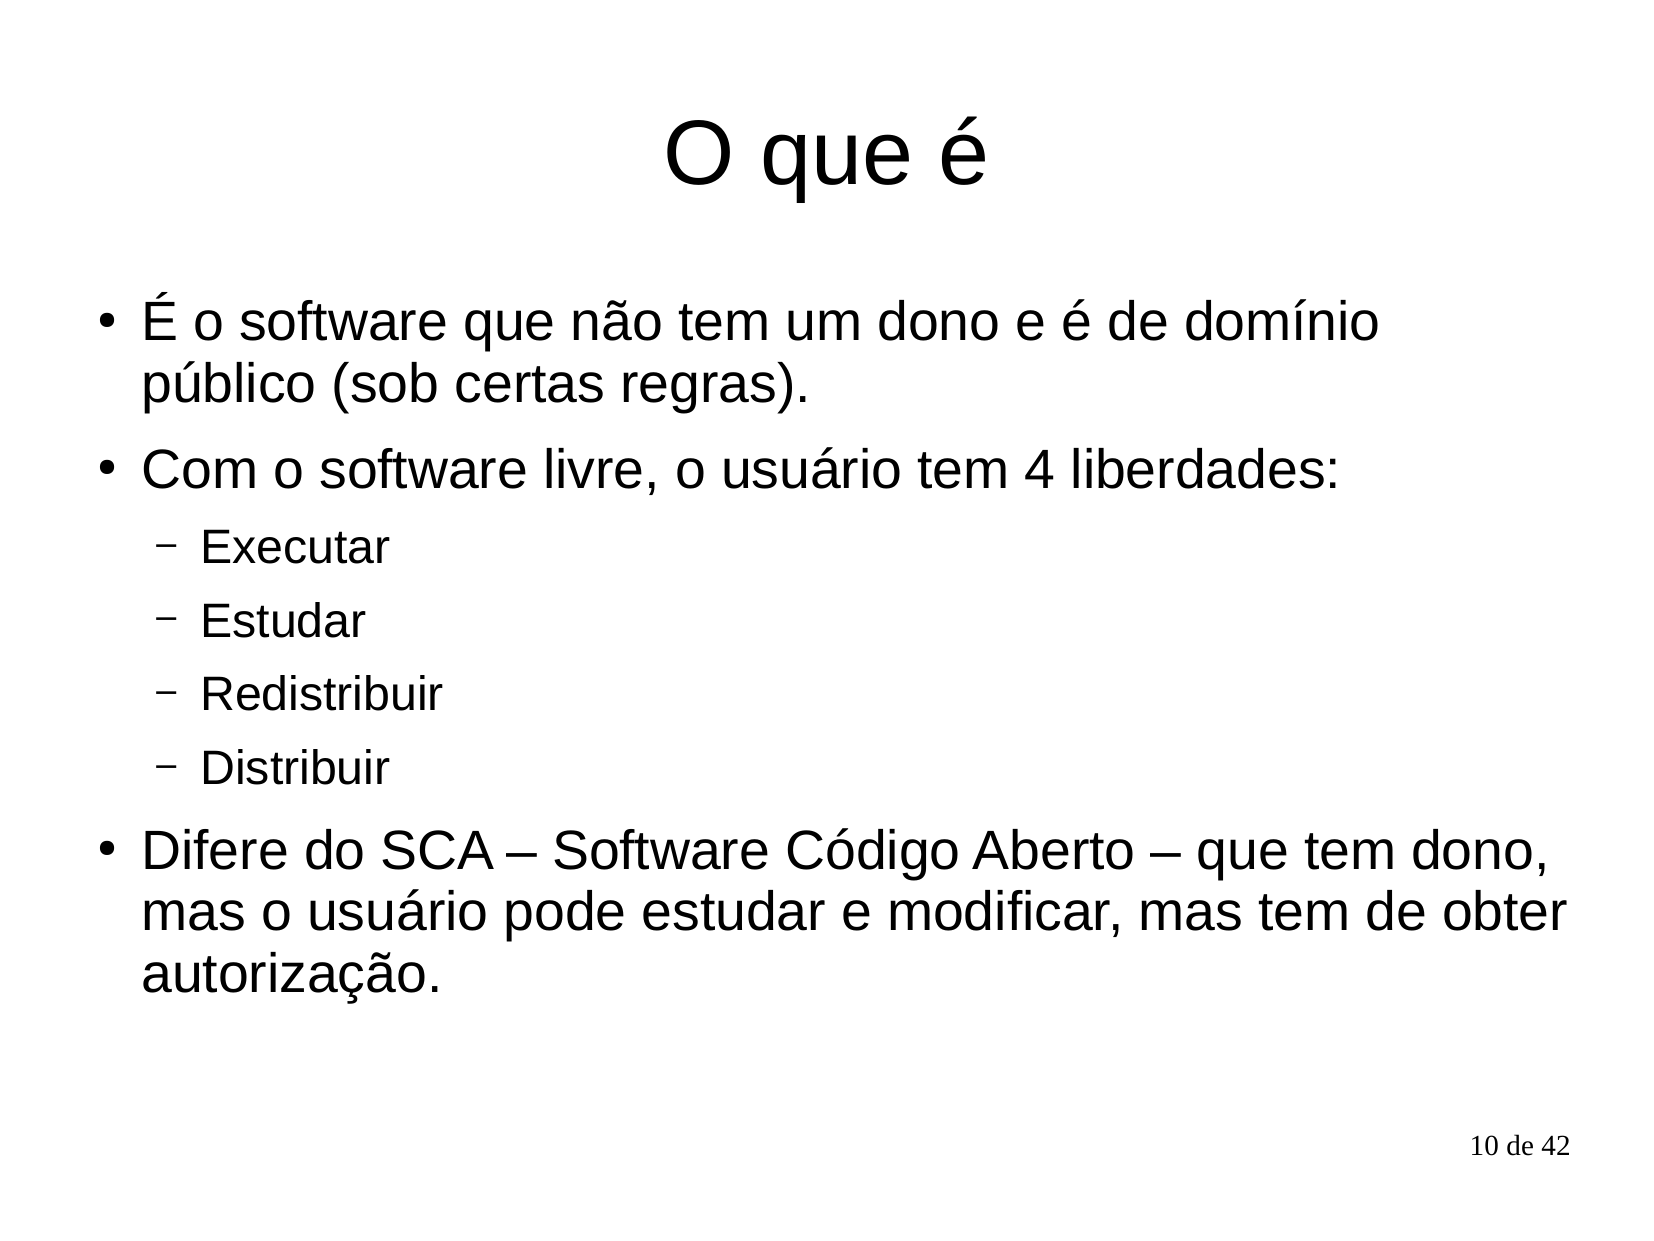

# O que é
É o software que não tem um dono e é de domínio público (sob certas regras).
Com o software livre, o usuário tem 4 liberdades:
Executar
Estudar
Redistribuir
Distribuir
Difere do SCA – Software Código Aberto – que tem dono, mas o usuário pode estudar e modificar, mas tem de obter autorização.
10